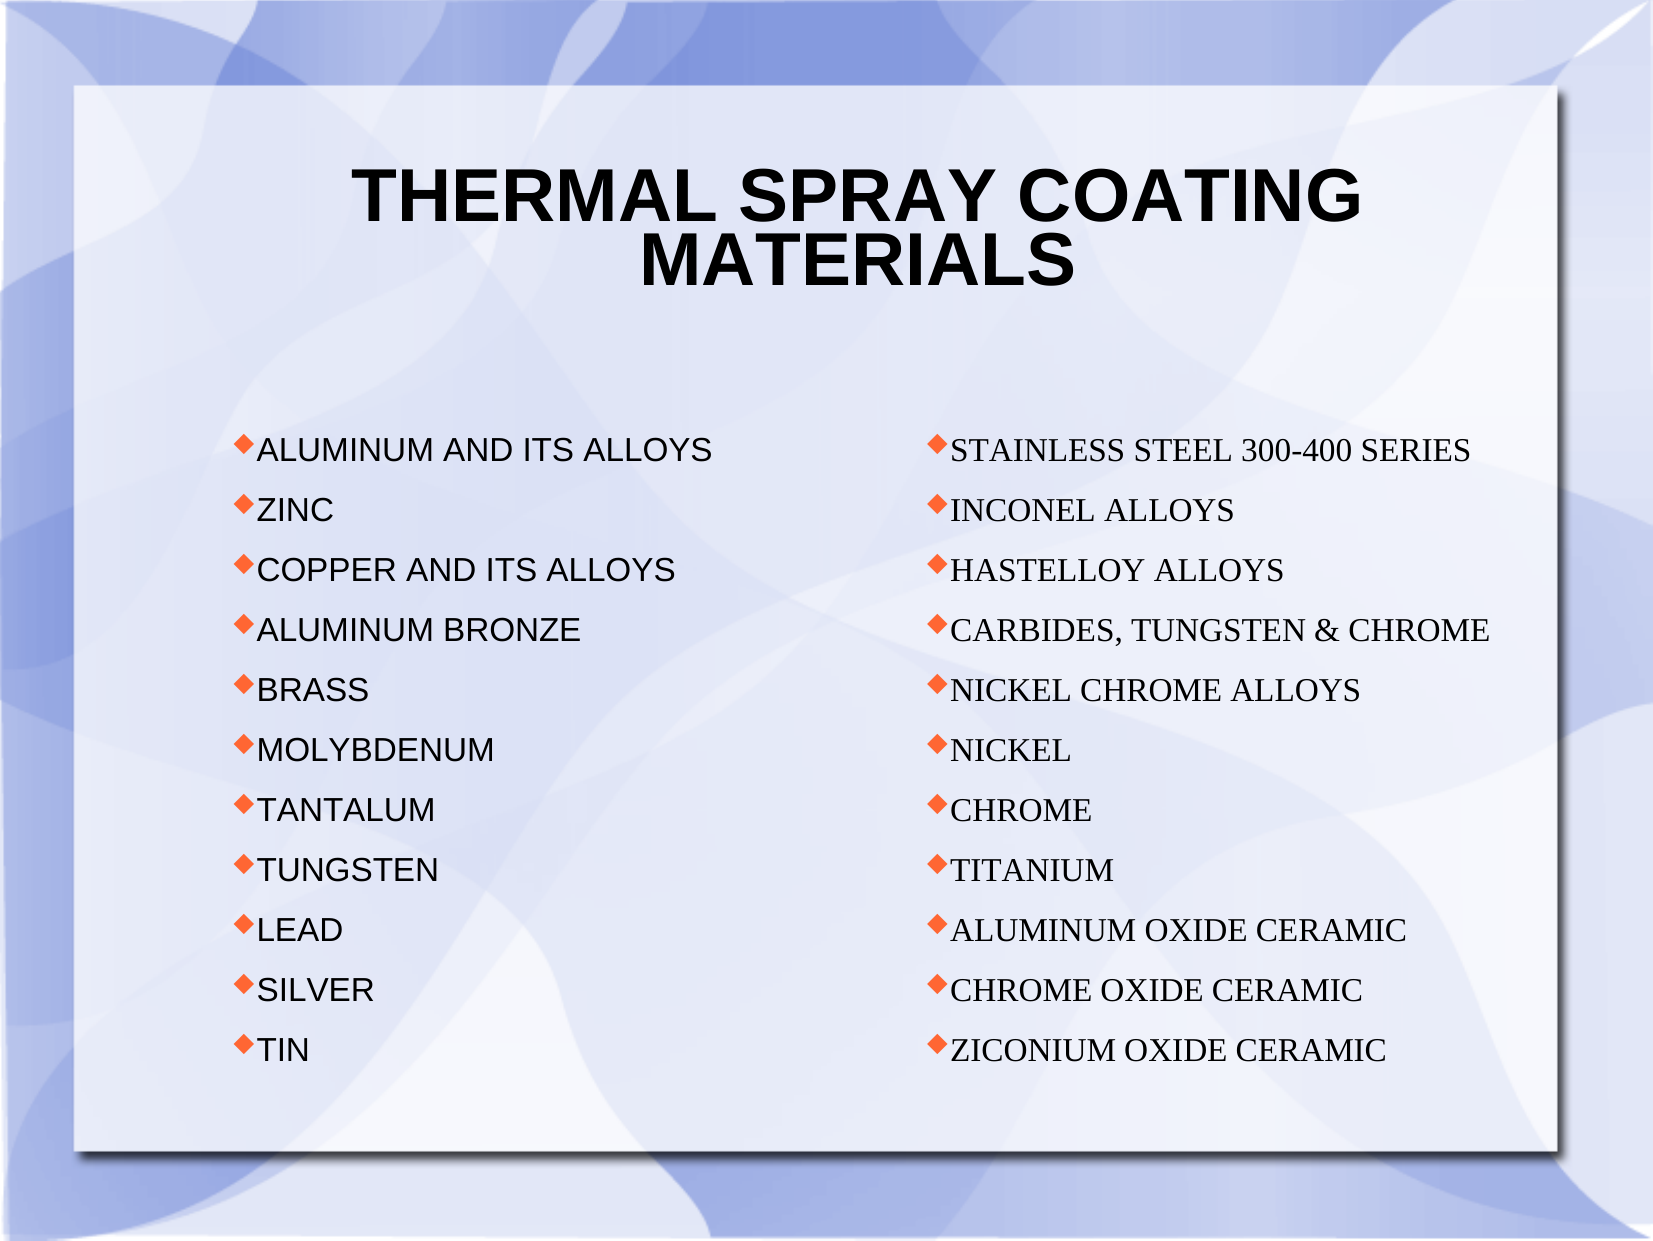

# THERMAL SPRAY COATING MATERIALS
ALUMINUM AND ITS ALLOYS
ZINC
COPPER AND ITS ALLOYS
ALUMINUM BRONZE
BRASS
MOLYBDENUM
TANTALUM
TUNGSTEN
LEAD
SILVER
TIN
STAINLESS STEEL 300-400 SERIES
INCONEL ALLOYS
HASTELLOY ALLOYS
CARBIDES, TUNGSTEN & CHROME
NICKEL CHROME ALLOYS
NICKEL
CHROME
TITANIUM
ALUMINUM OXIDE CERAMIC
CHROME OXIDE CERAMIC
ZICONIUM OXIDE CERAMIC